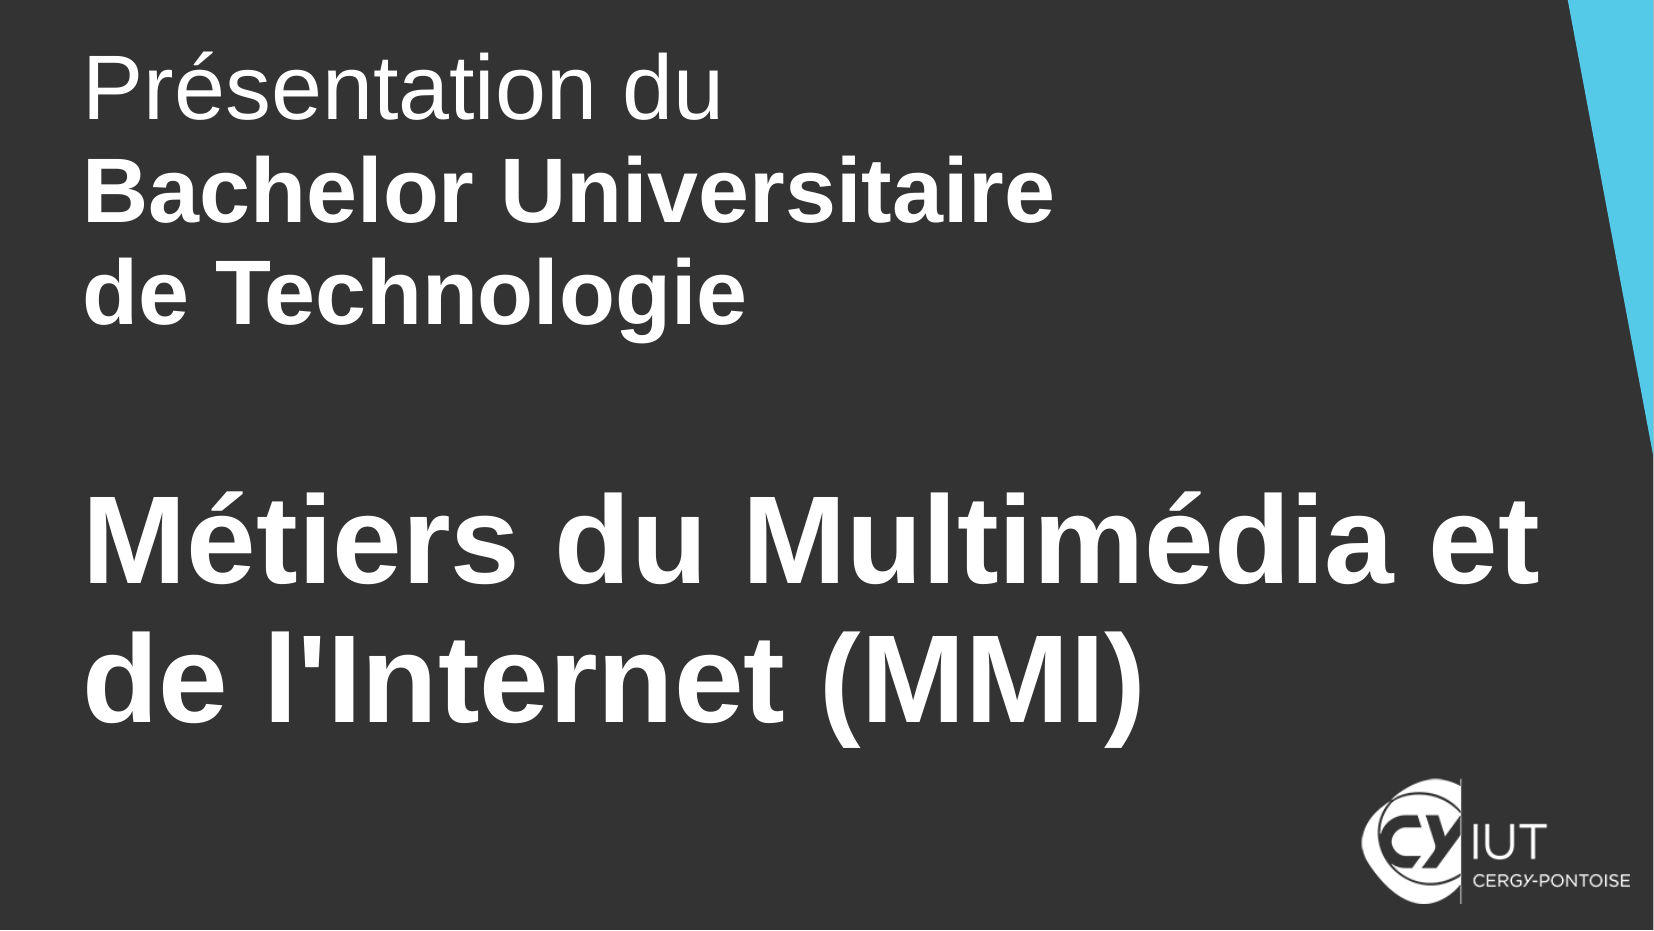

# Présentation du Bachelor Universitaire de Technologie Métiers du Multimédia et de l'Internet (MMI)